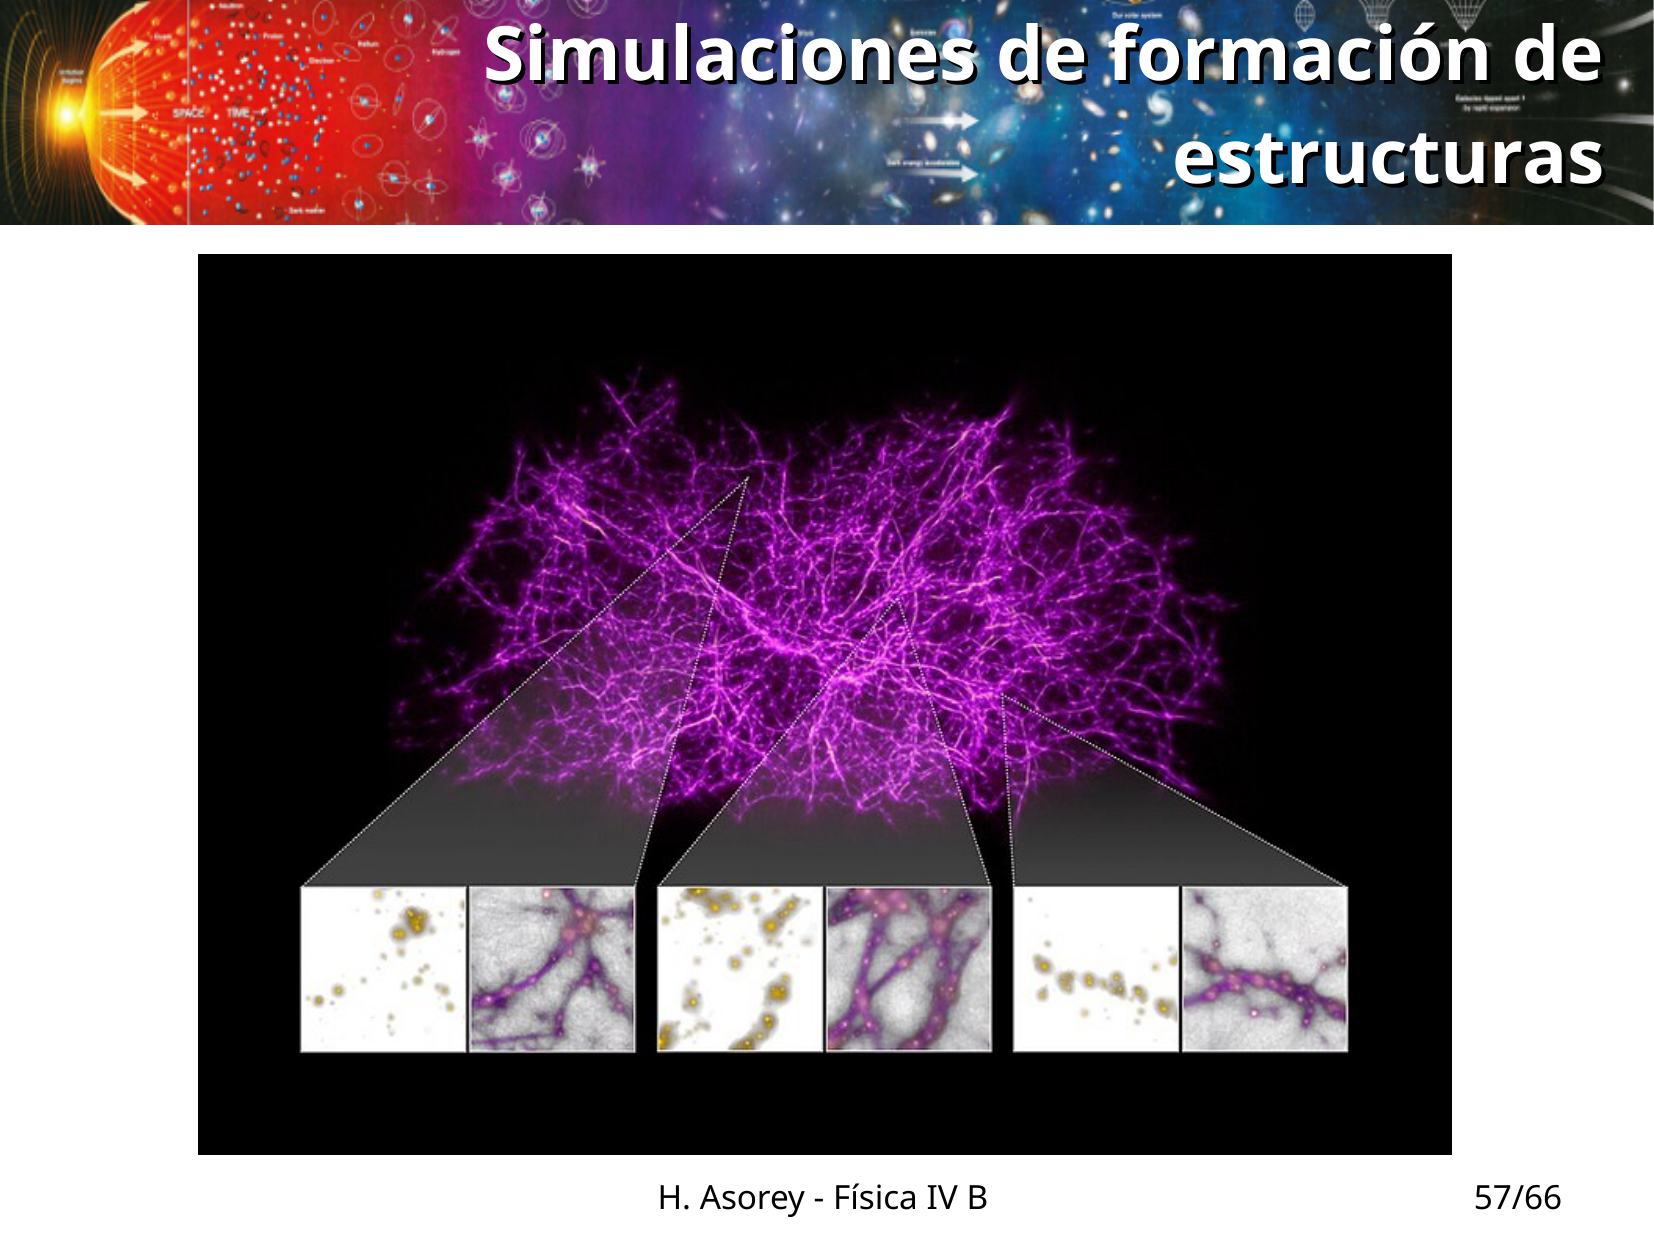

# Simulaciones de formación de estructuras
H. Asorey - Física IV B
57